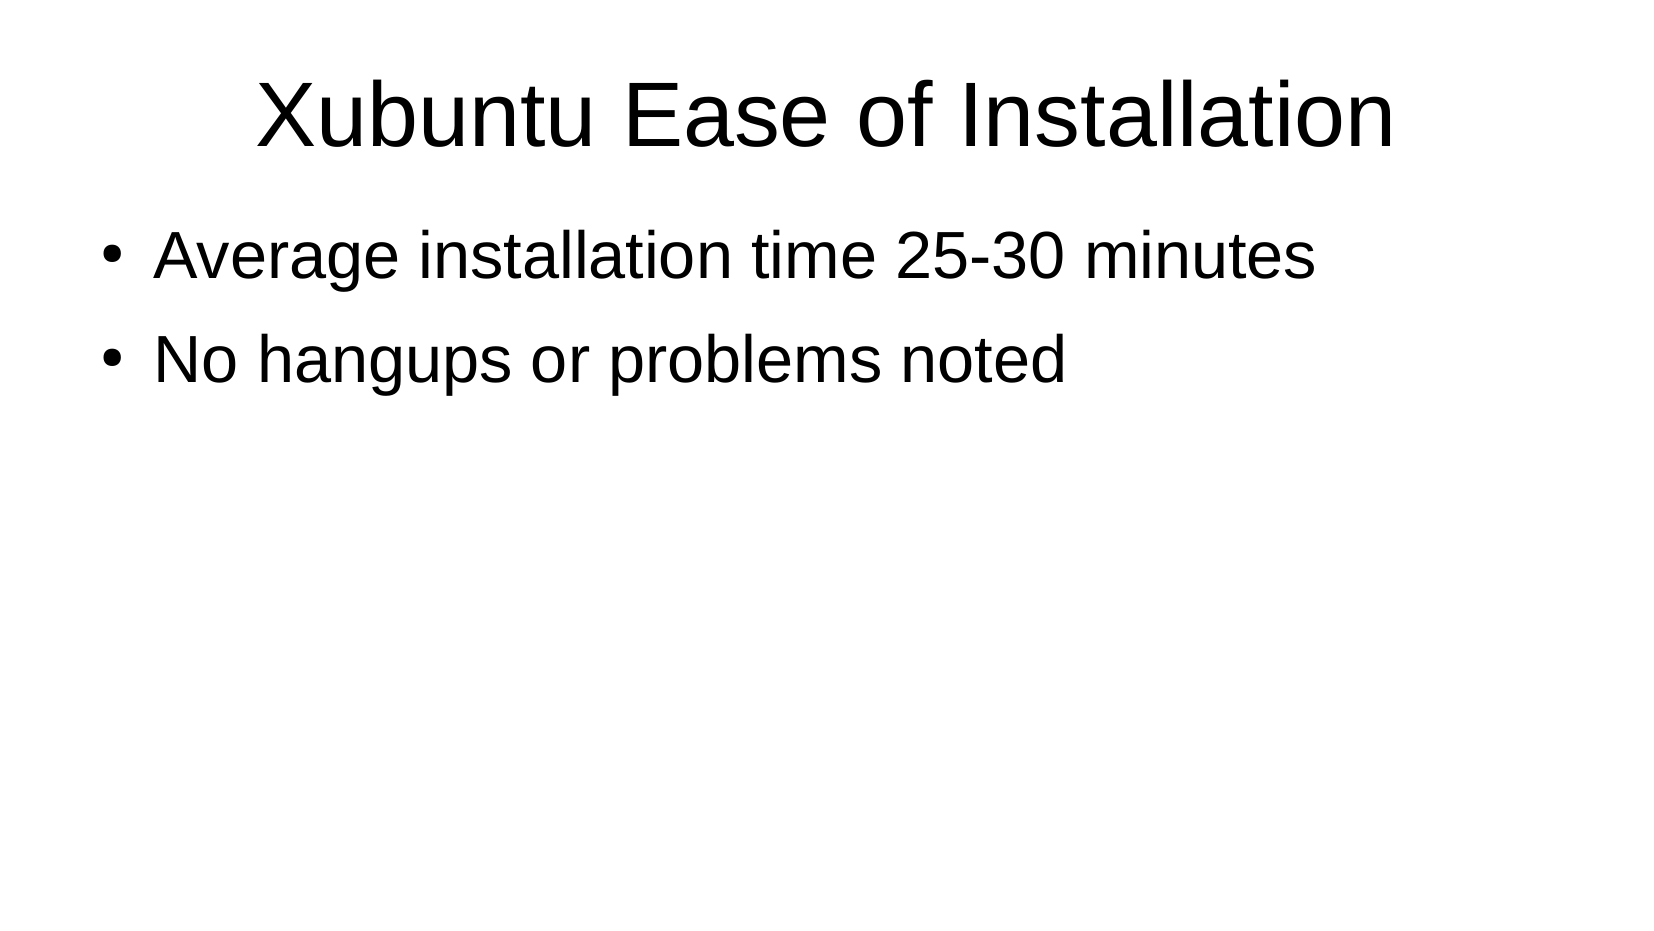

# Xubuntu Ease of Installation
Average installation time 25-30 minutes
No hangups or problems noted